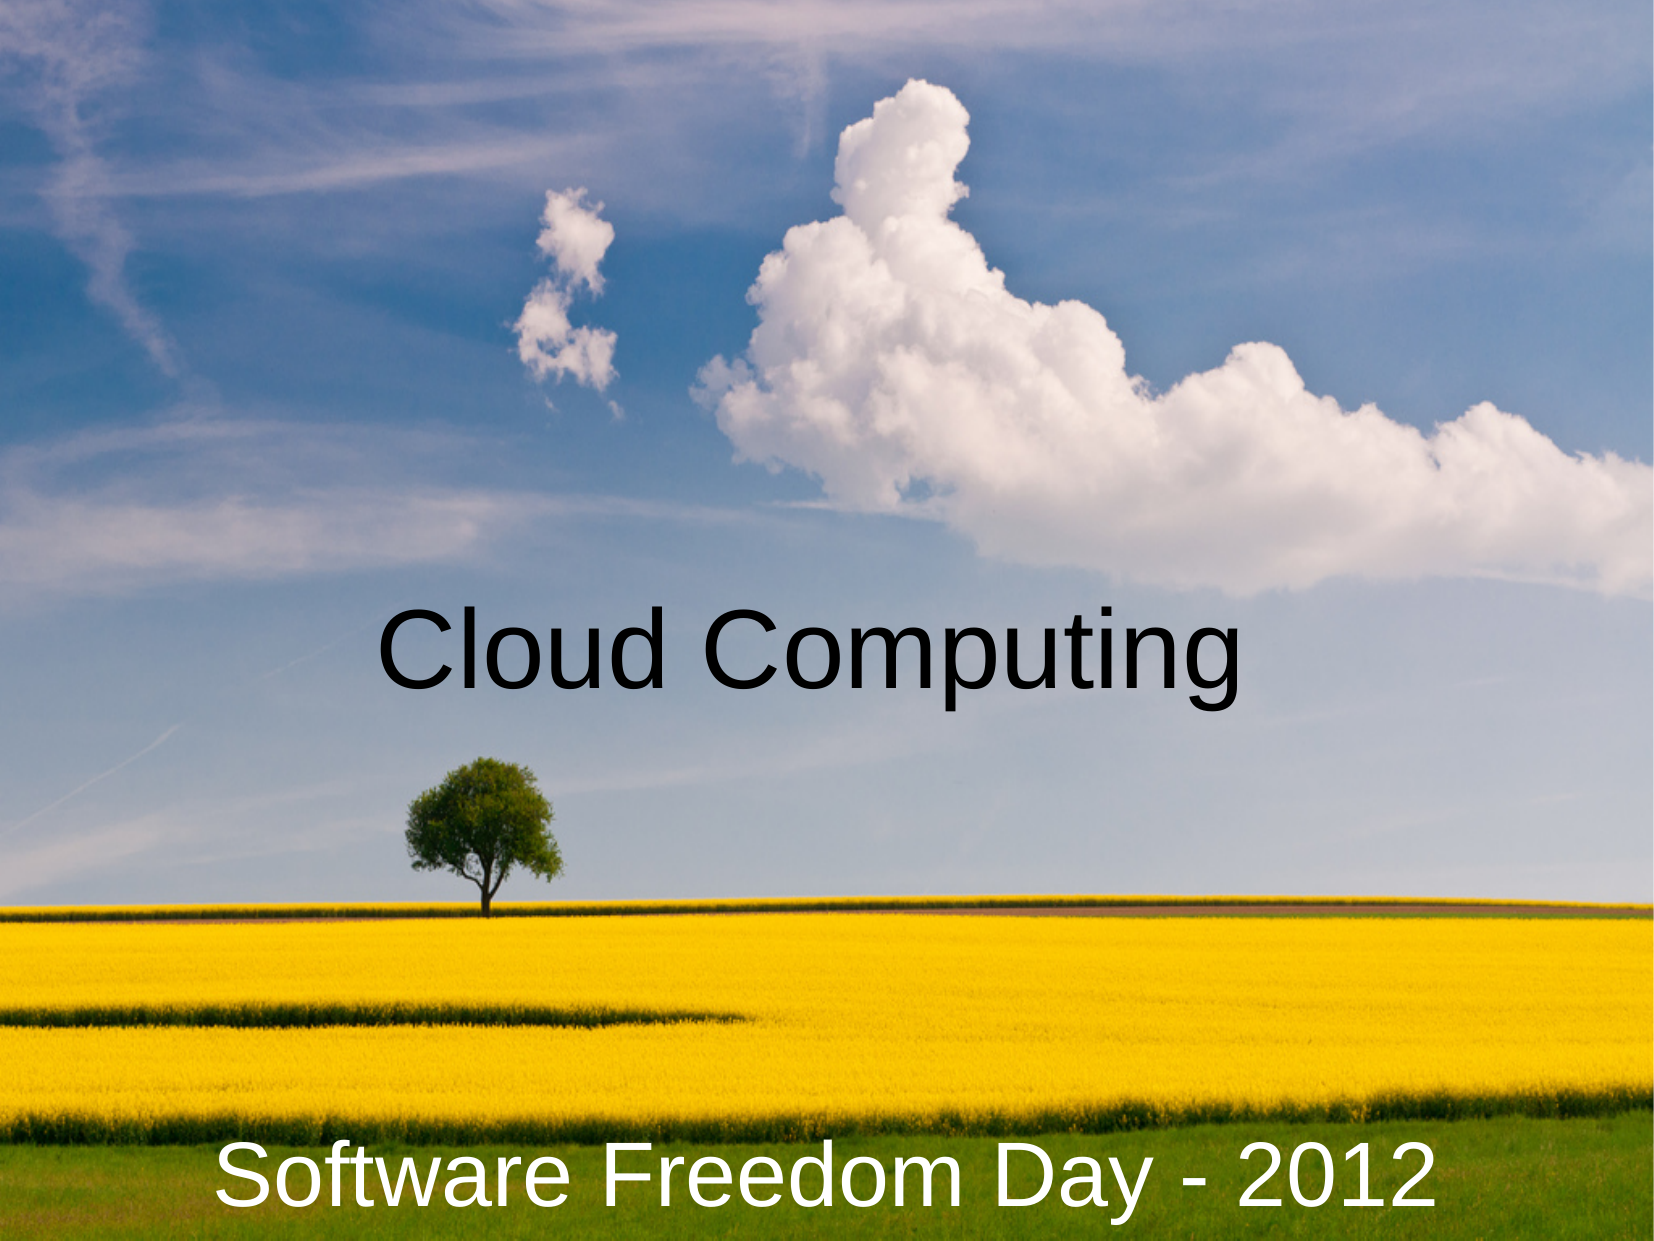

Cloud Computing
# Software Freedom Day - 2012